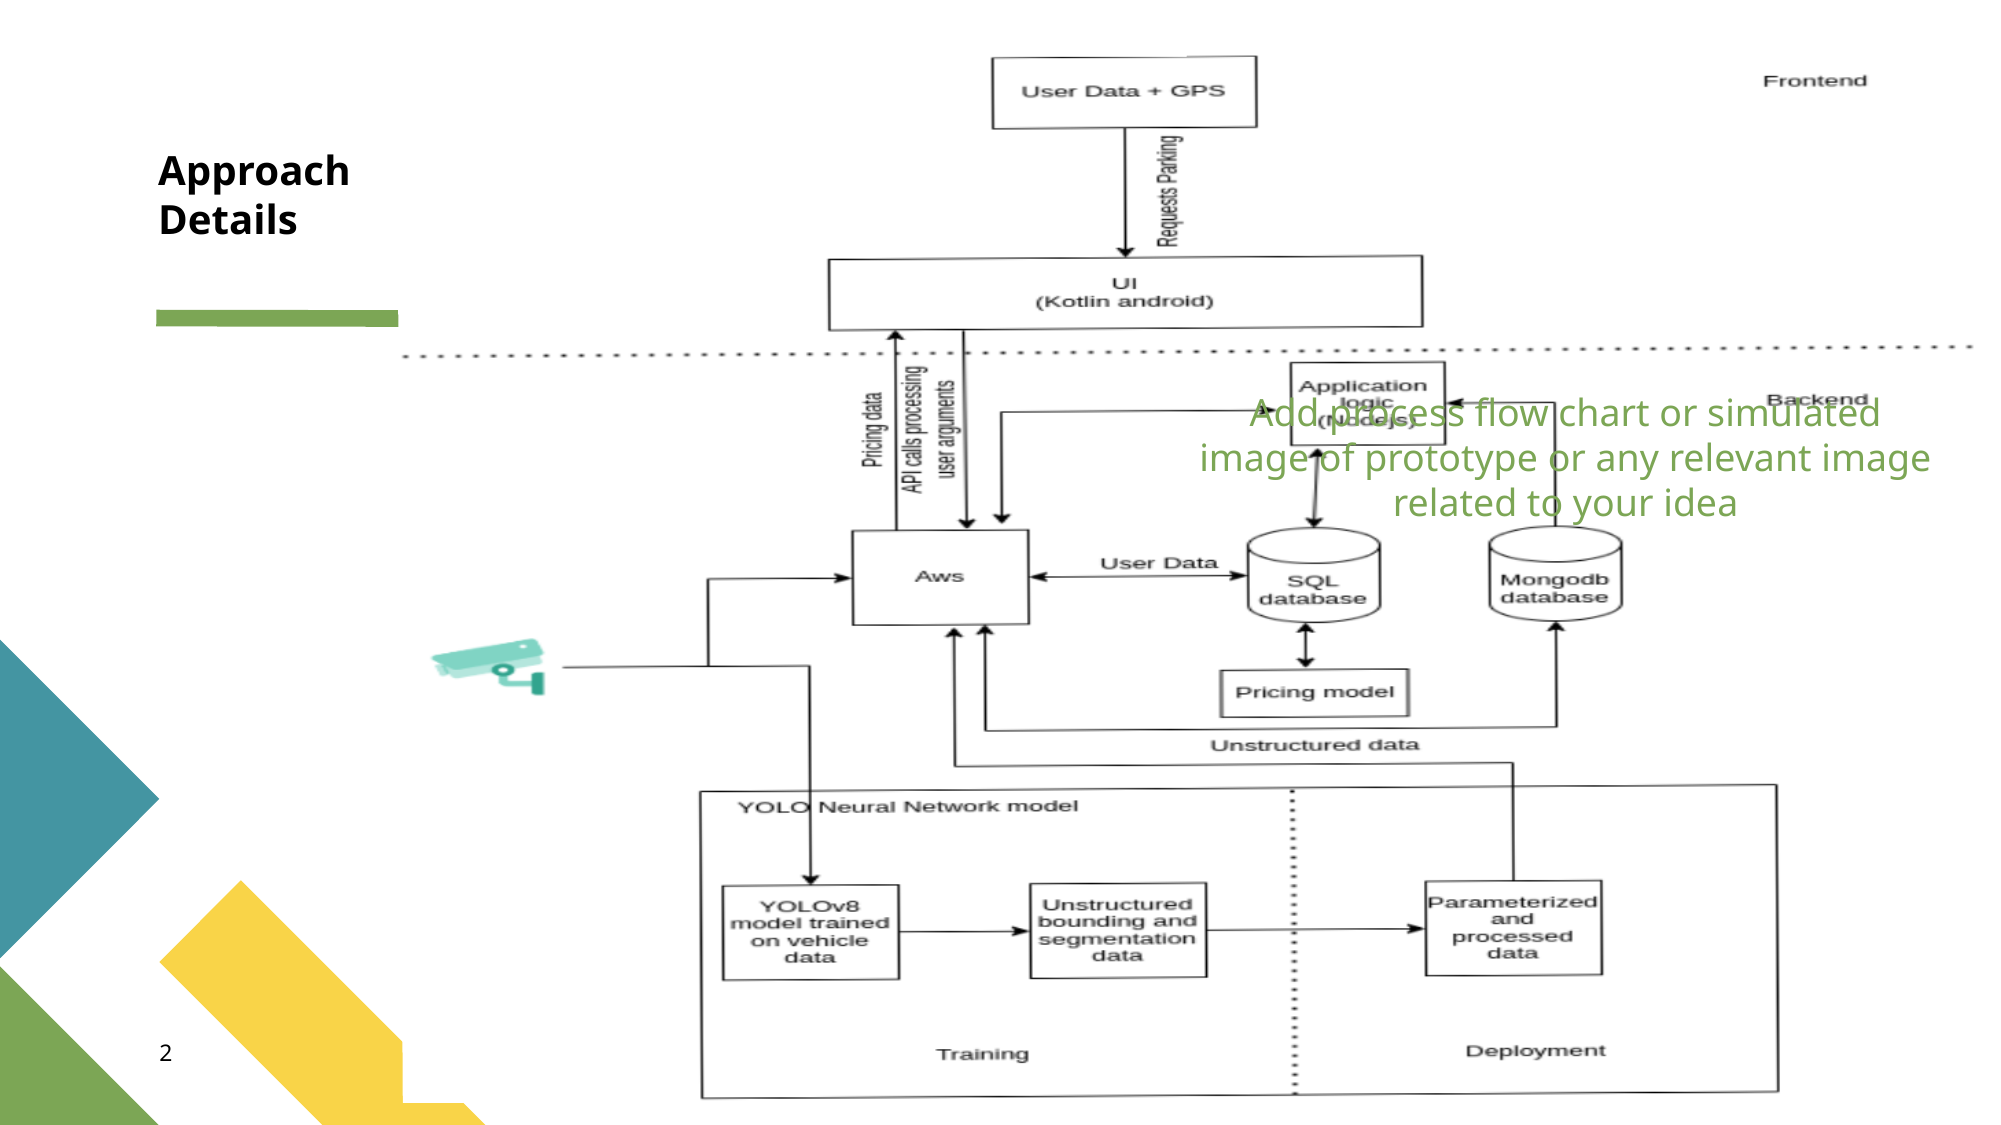

# Approach Details
Add process flow chart or simulated image of prototype or any relevant image related to your idea